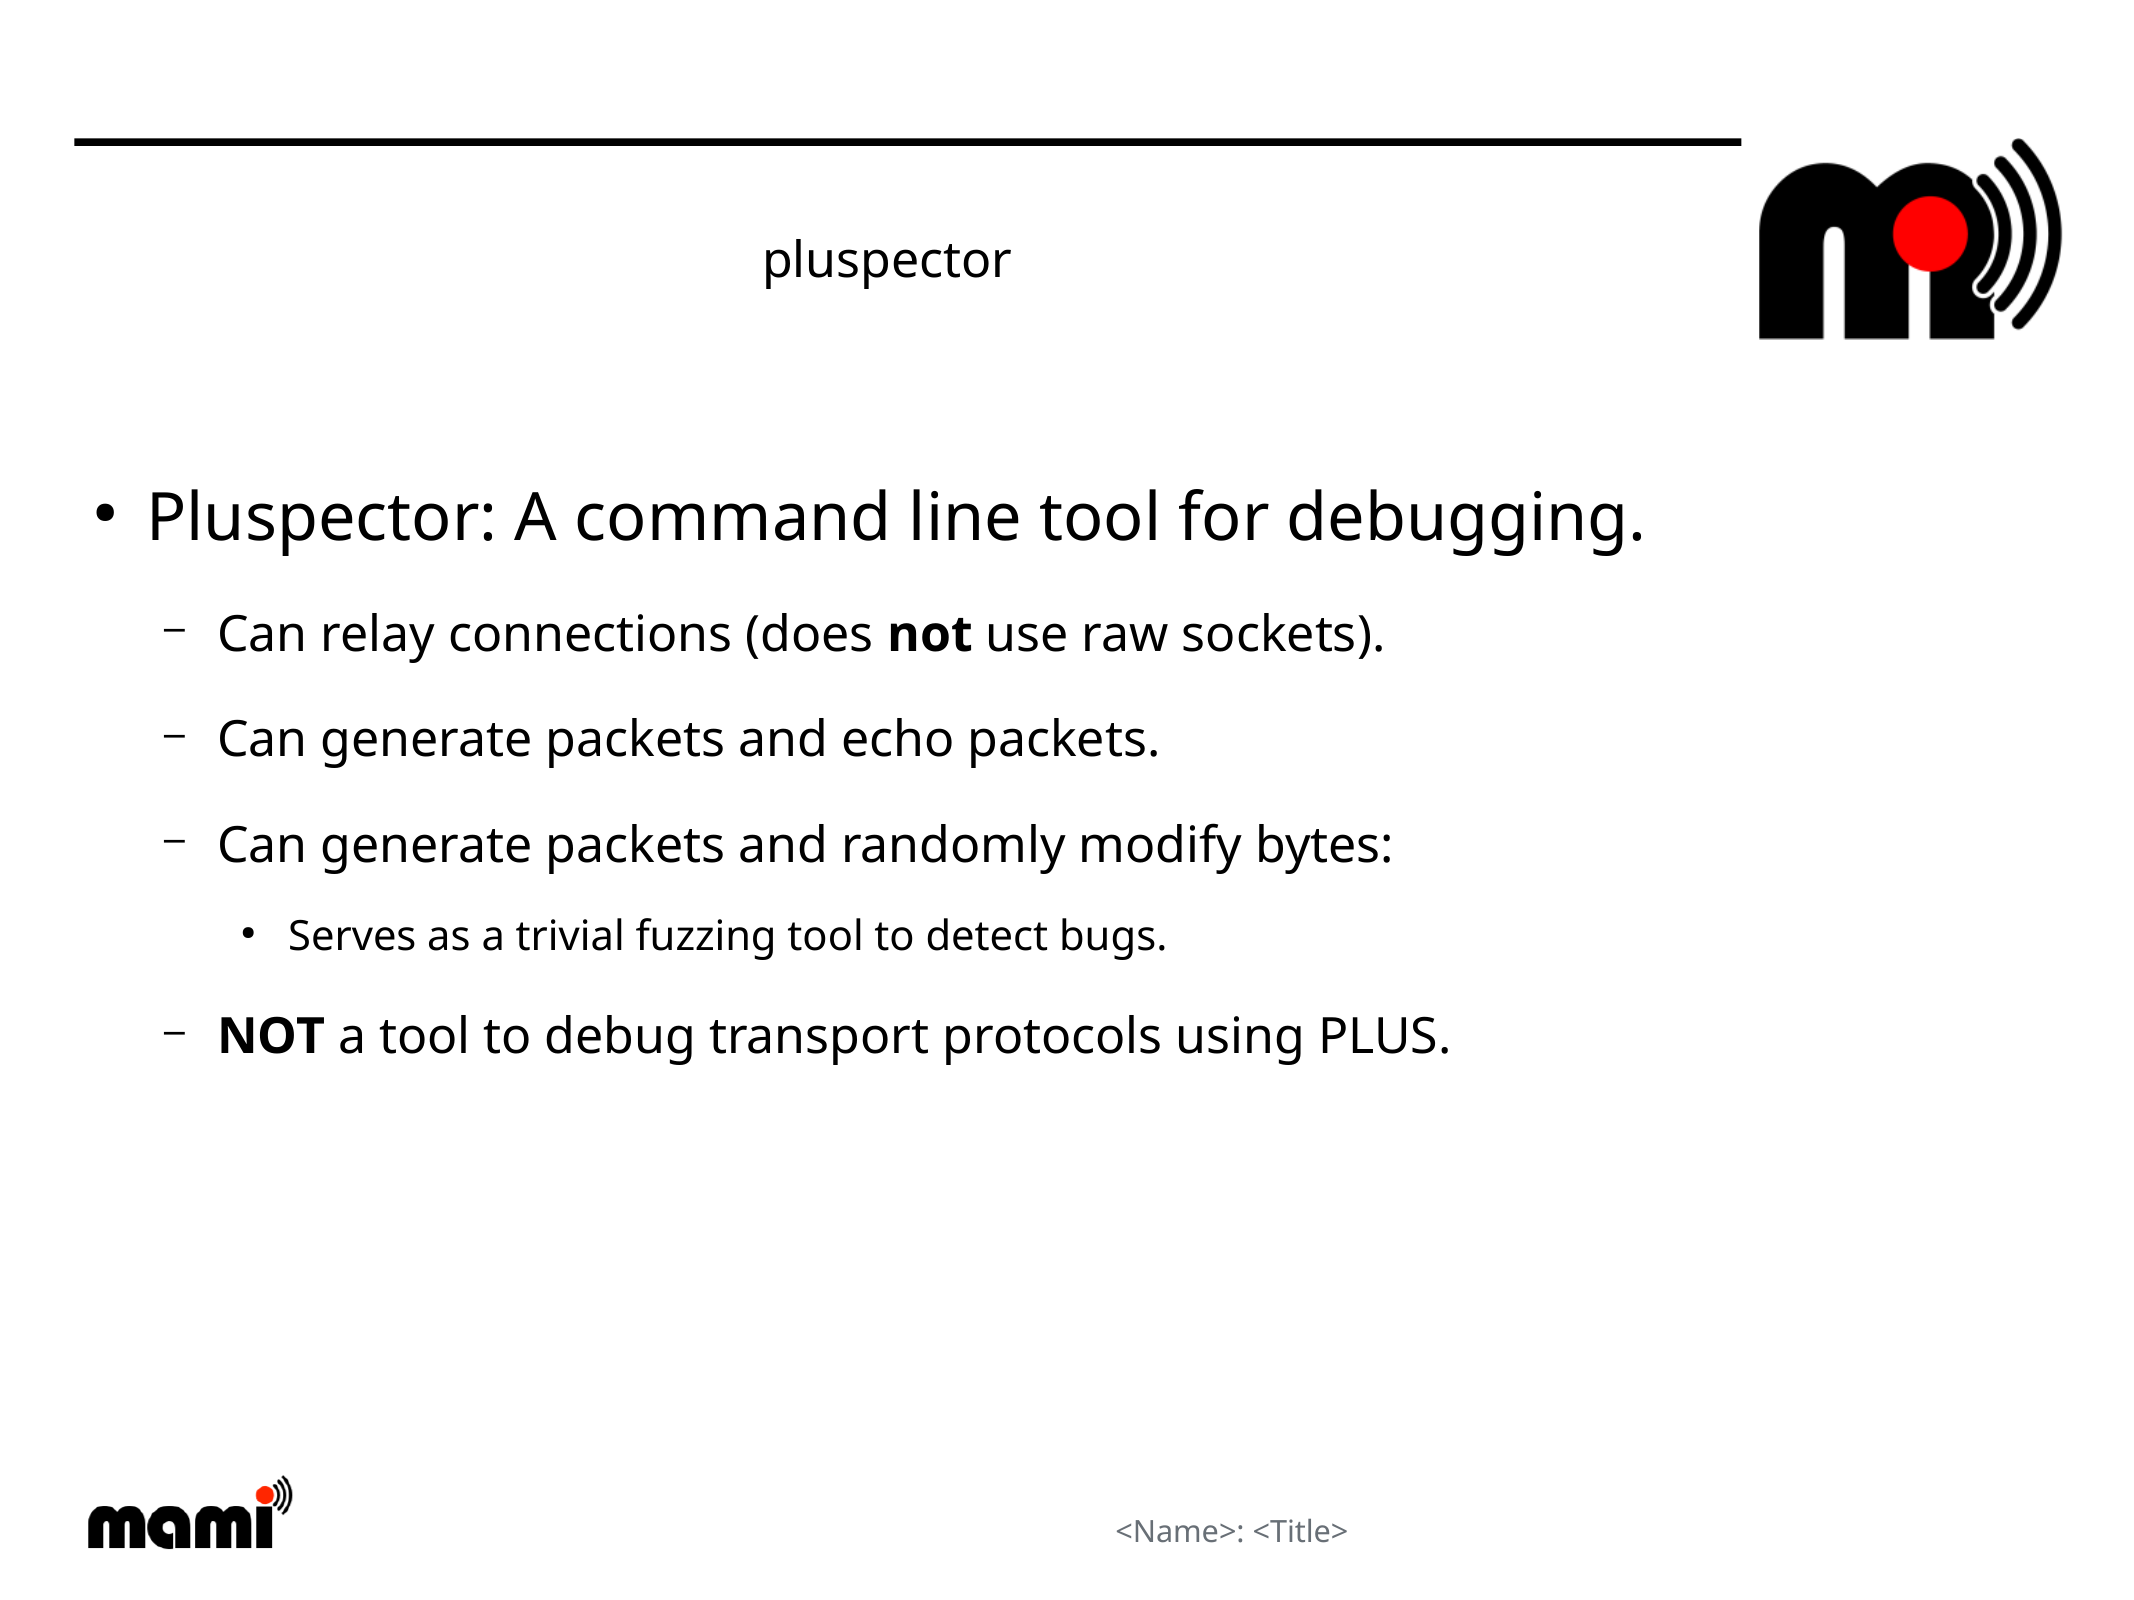

# pluspector
Pluspector: A command line tool for debugging.
Can relay connections (does not use raw sockets).
Can generate packets and echo packets.
Can generate packets and randomly modify bytes:
Serves as a trivial fuzzing tool to detect bugs.
NOT a tool to debug transport protocols using PLUS.